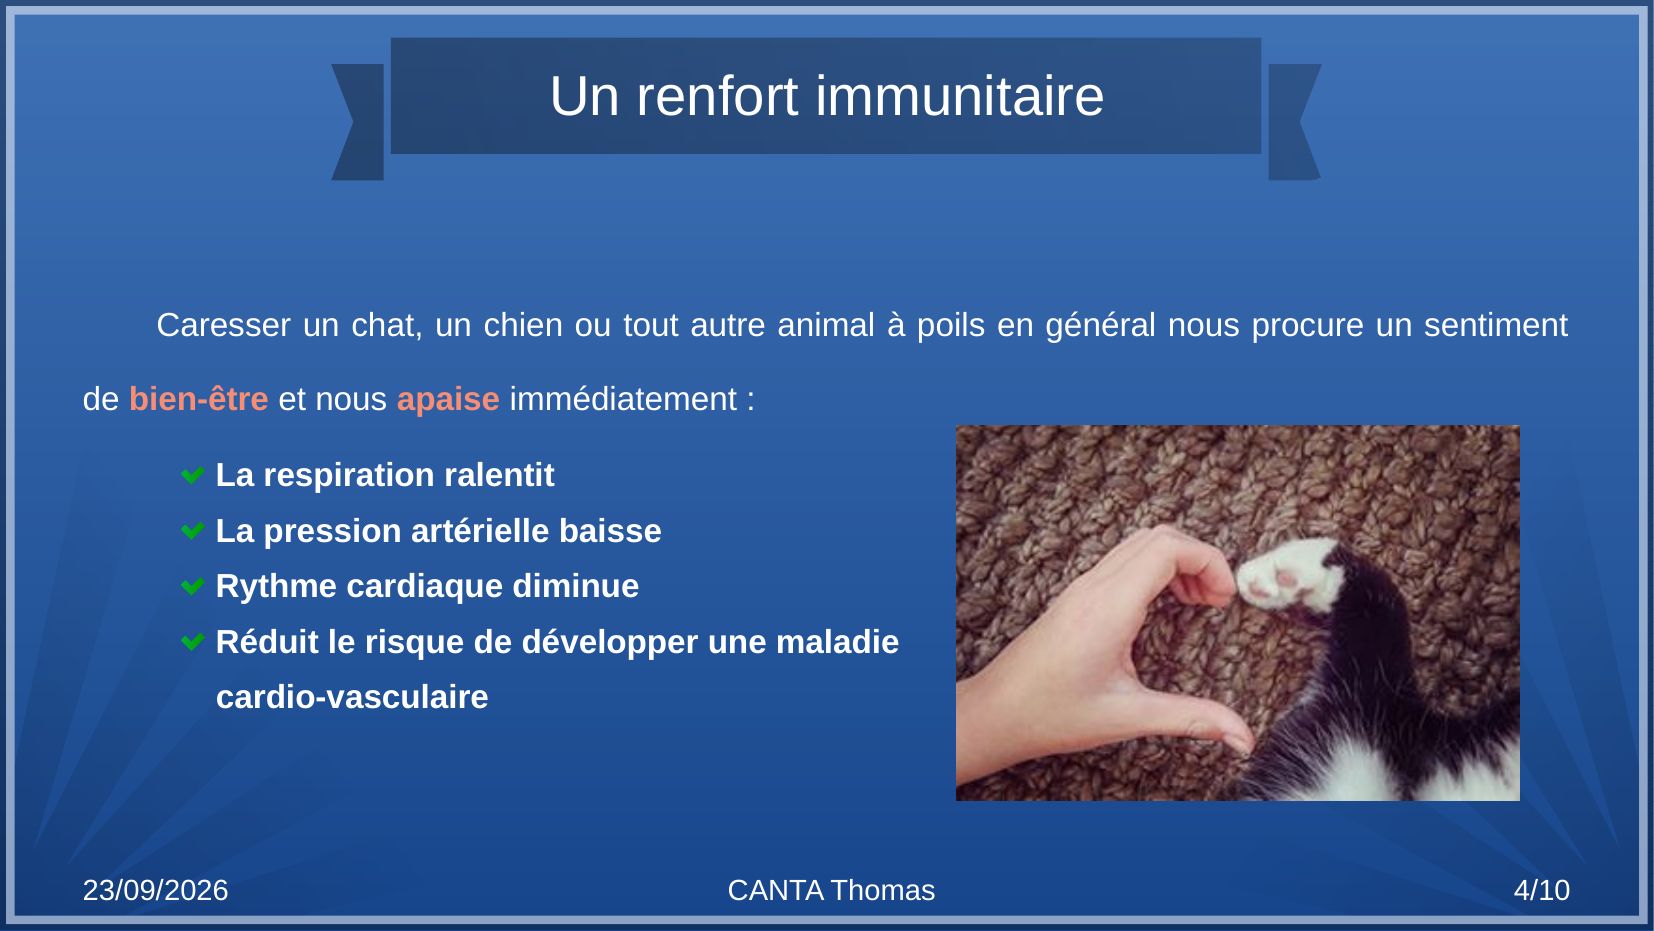

Un renfort immunitaire
	Caresser un chat, un chien ou tout autre animal à poils en général nous procure un sentiment de bien-être et nous apaise immédiatement :
La respiration ralentit
La pression artérielle baisse
Rythme cardiaque diminue
Réduit le risque de développer une maladie 	 cardio-vasculaire
4